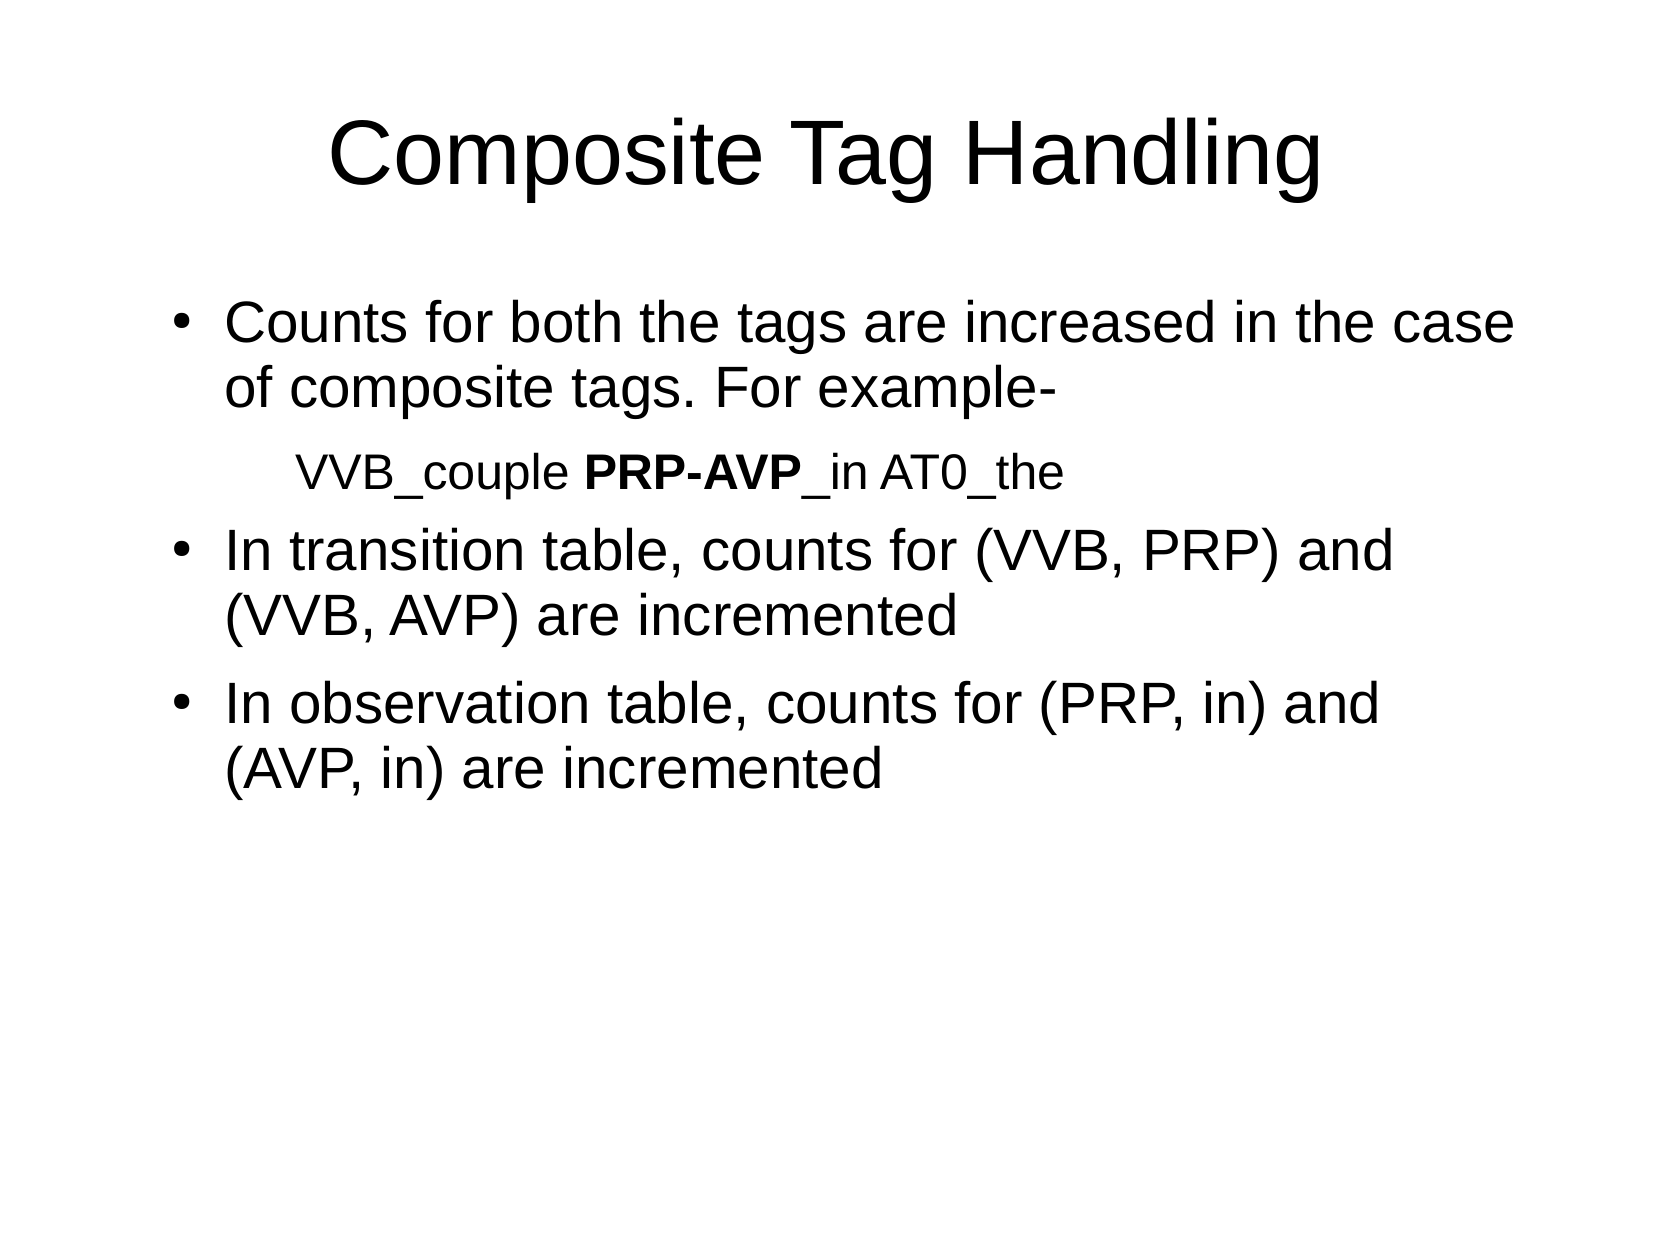

# Composite Tag Handling
Counts for both the tags are increased in the case of composite tags. For example-
VVB_couple PRP-AVP_in AT0_the
In transition table, counts for (VVB, PRP) and (VVB, AVP) are incremented
In observation table, counts for (PRP, in) and (AVP, in) are incremented